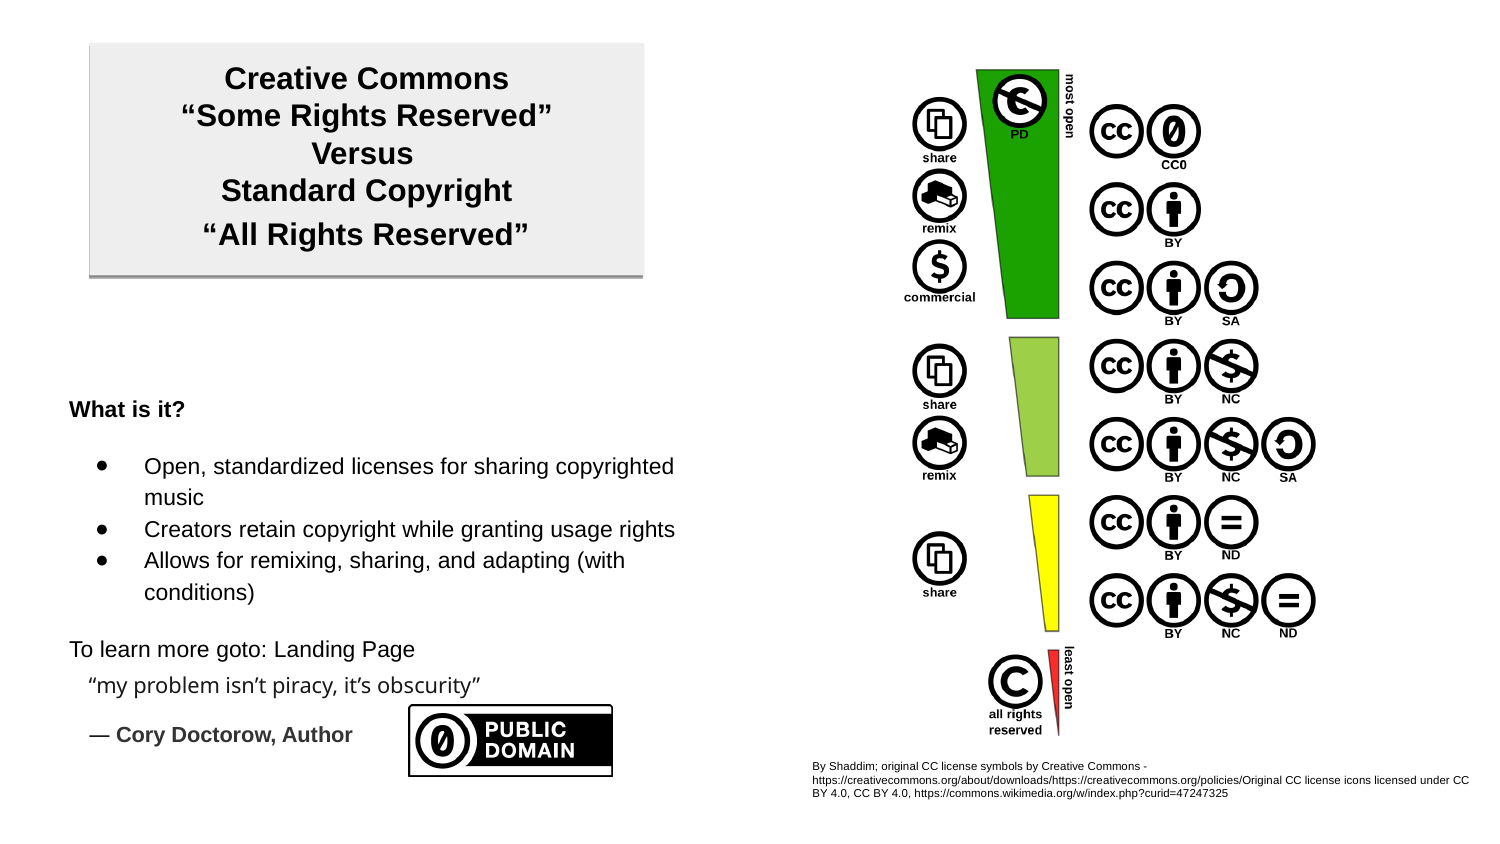

Creative Commons
“Some Rights Reserved”
Versus
Standard Copyright
 “All Rights Reserved”
What is it?
Open, standardized licenses for sharing copyrighted music
Creators retain copyright while granting usage rights
Allows for remixing, sharing, and adapting (with conditions)
To learn more goto: Landing Page
“my problem isn’t piracy, it’s obscurity”
― Cory Doctorow, Author
By Shaddim; original CC license symbols by Creative Commons - https://creativecommons.org/about/downloads/https://creativecommons.org/policies/Original CC license icons licensed under CC BY 4.0, CC BY 4.0, https://commons.wikimedia.org/w/index.php?curid=47247325